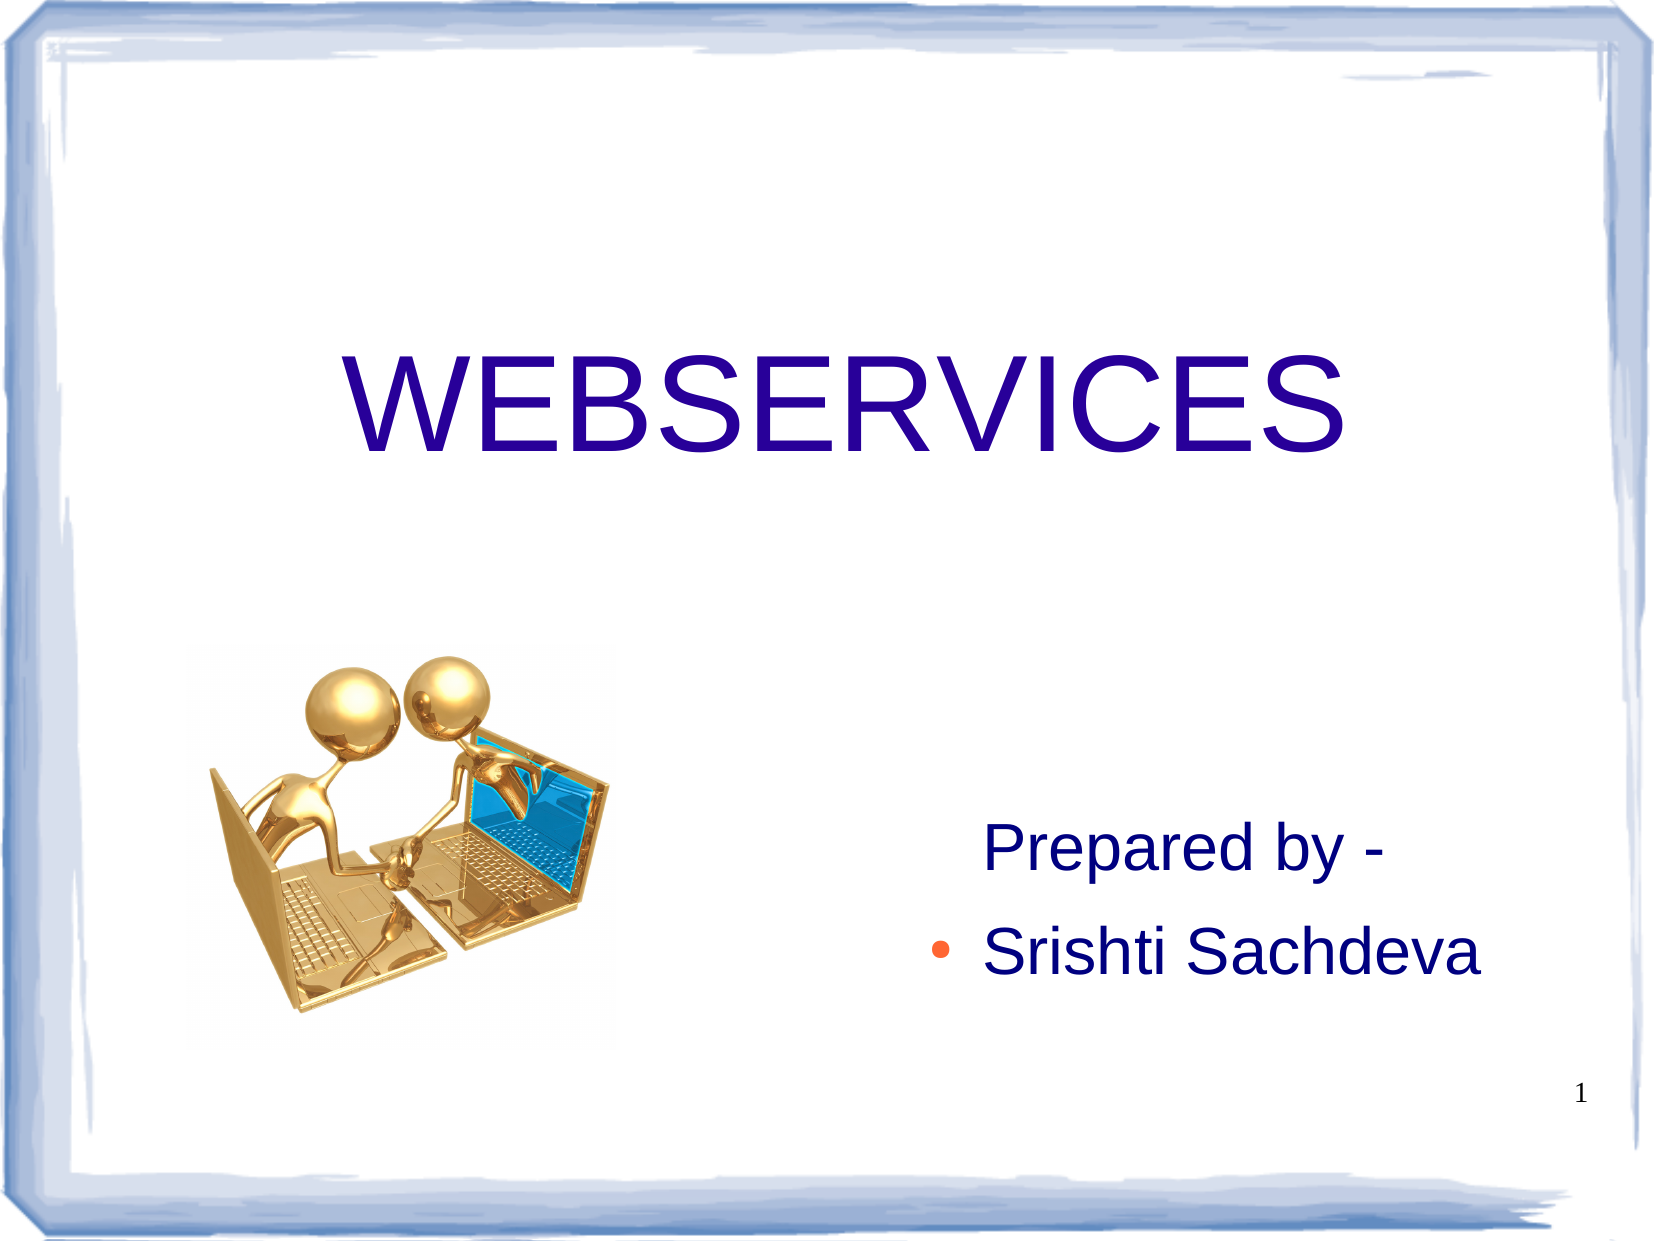

# WEBSERVICES
Prepared by -
Srishti Sachdeva
1